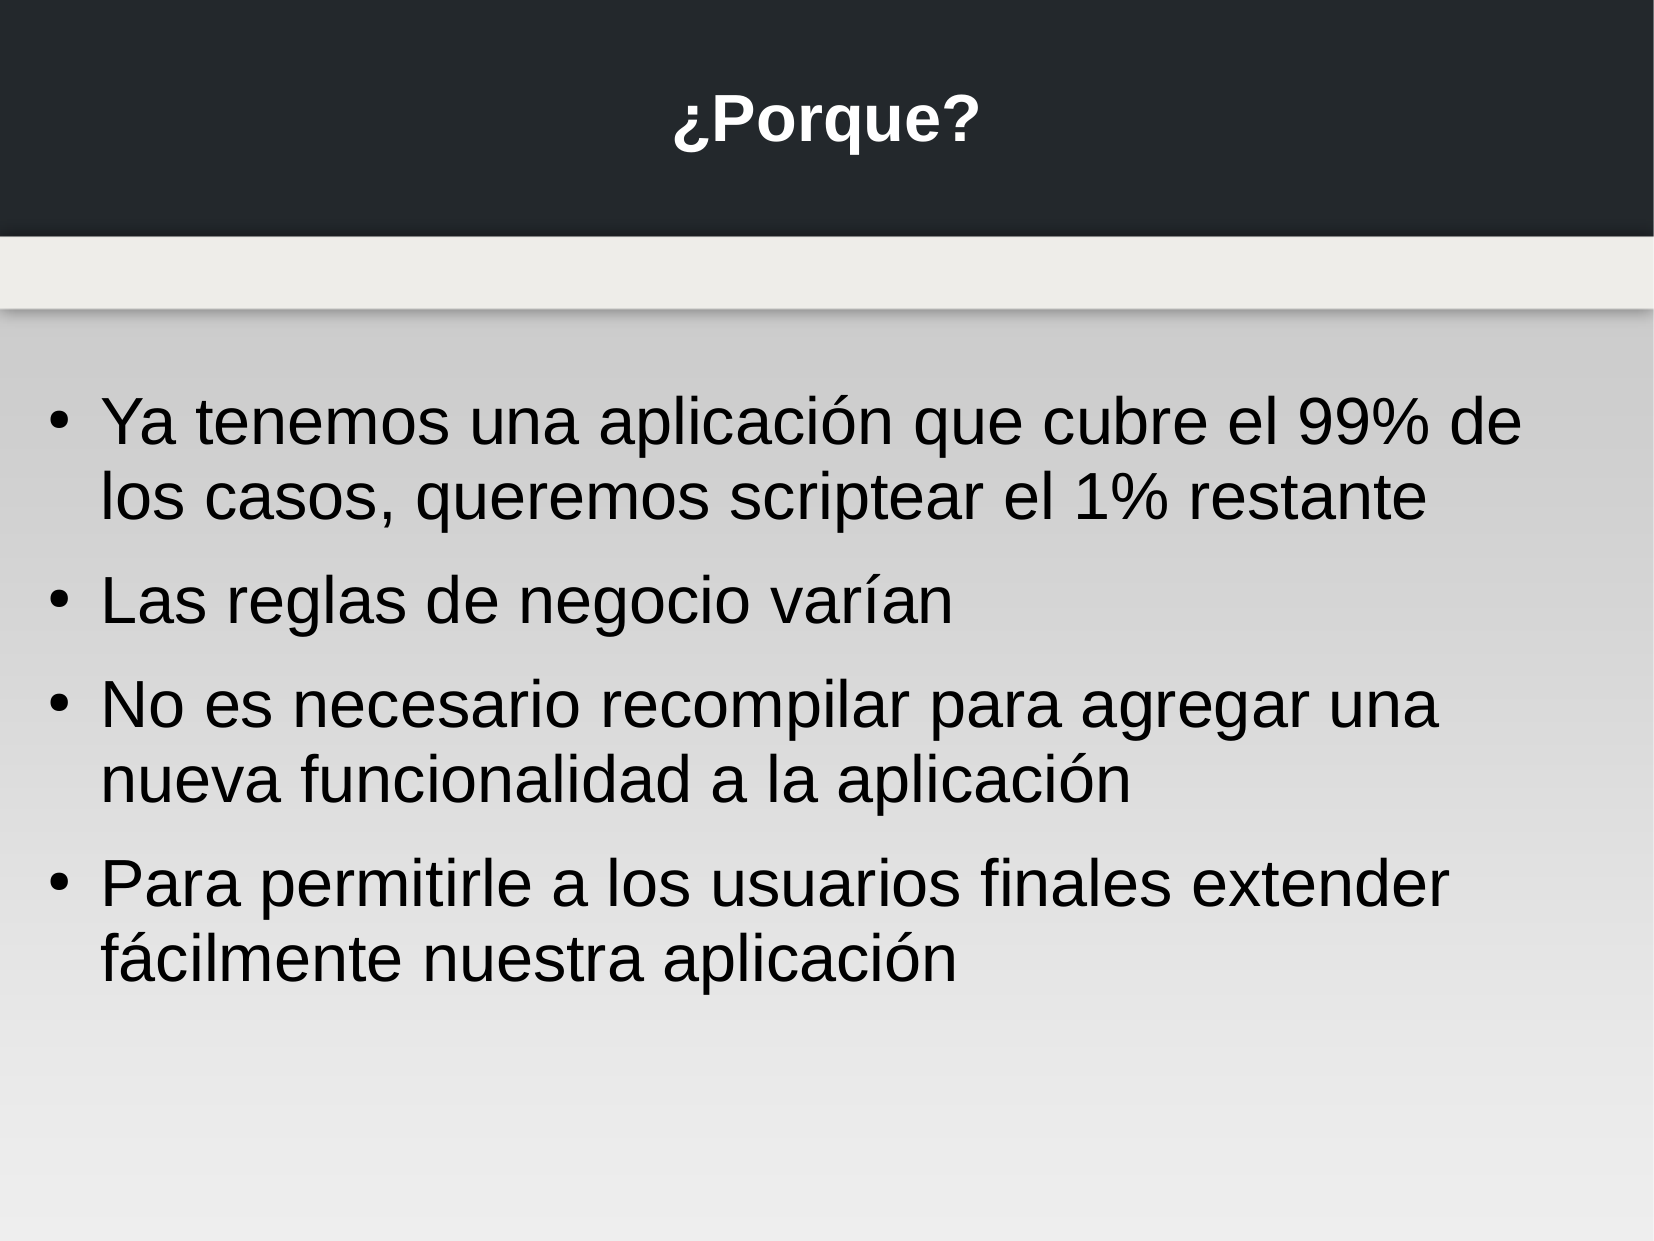

# ¿Porque?
Ya tenemos una aplicación que cubre el 99% de los casos, queremos scriptear el 1% restante
Las reglas de negocio varían
No es necesario recompilar para agregar una nueva funcionalidad a la aplicación
Para permitirle a los usuarios finales extender fácilmente nuestra aplicación